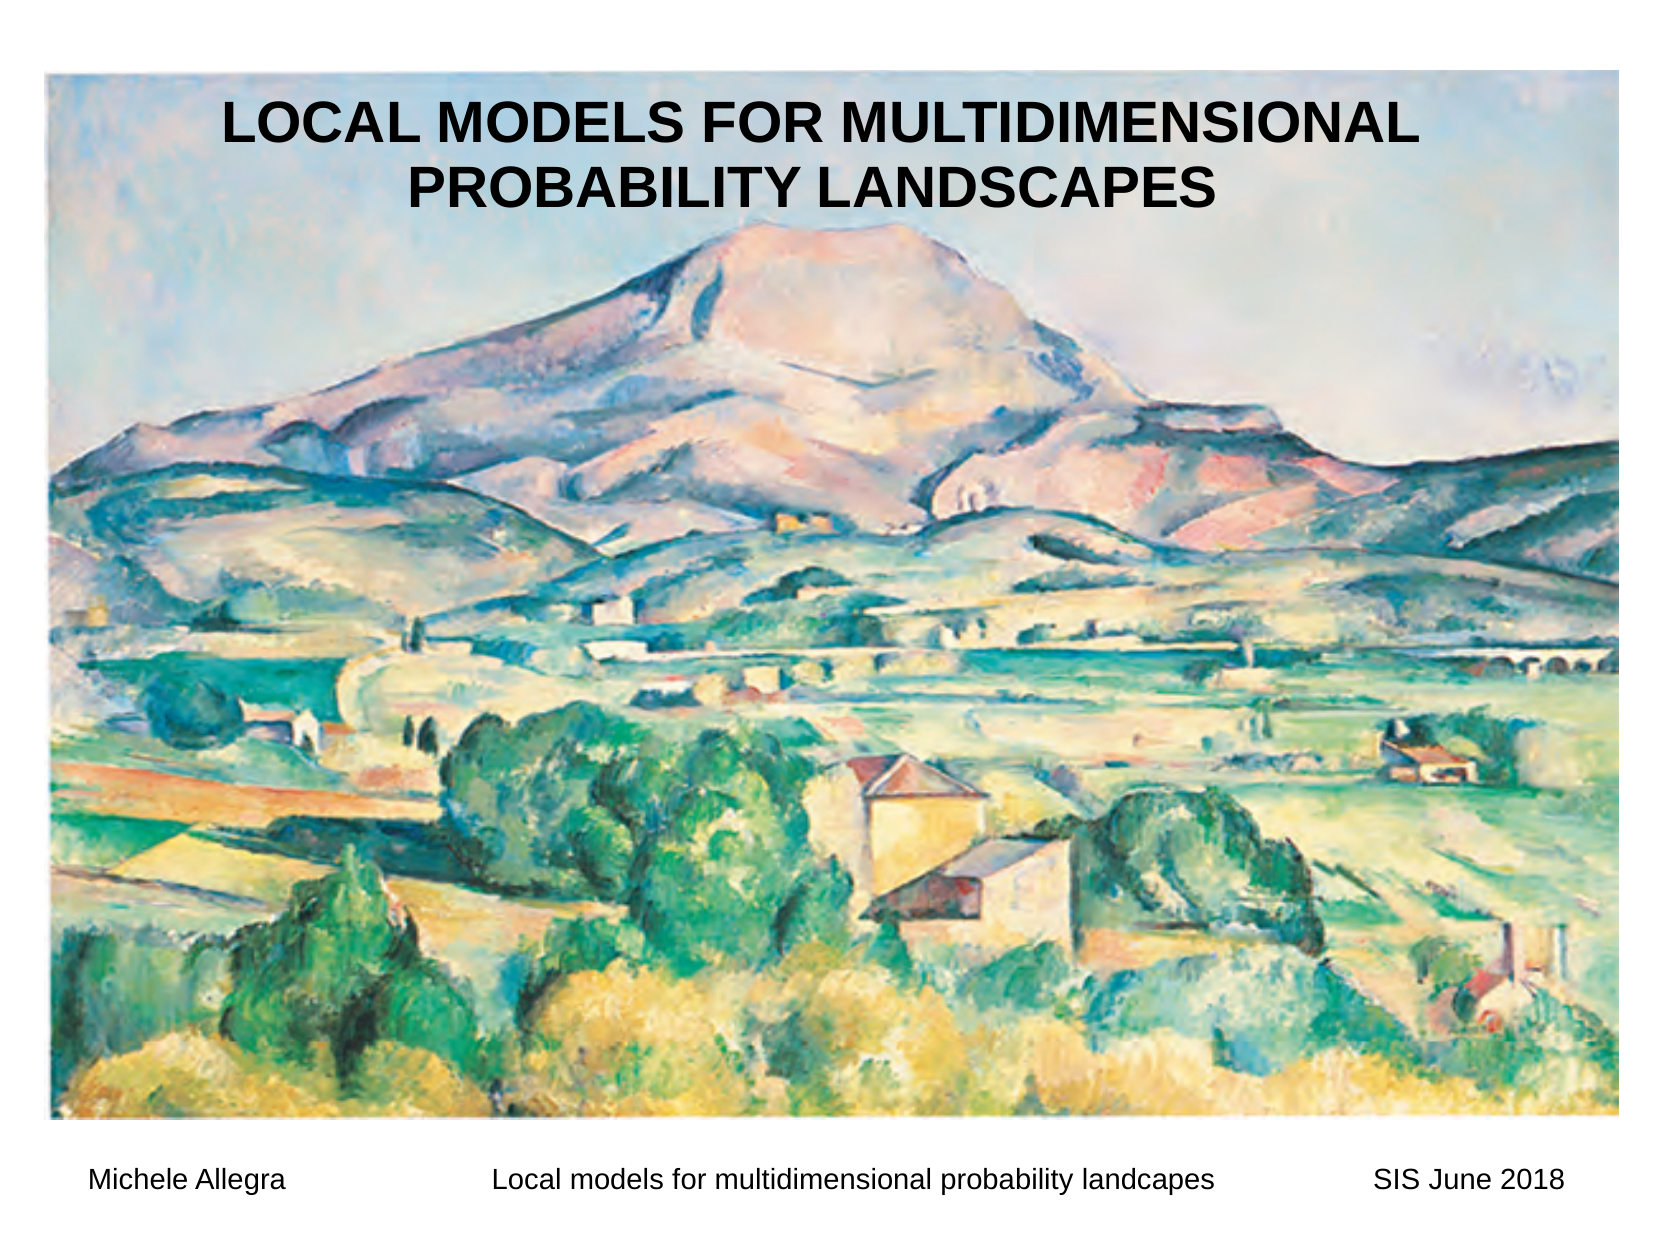

# LOCAL MODELS FOR MULTIDIMENSIONAL PROBABILITY LANDSCAPES
Michele Allegra Local models for multidimensional probability landcapes SIS June 2018